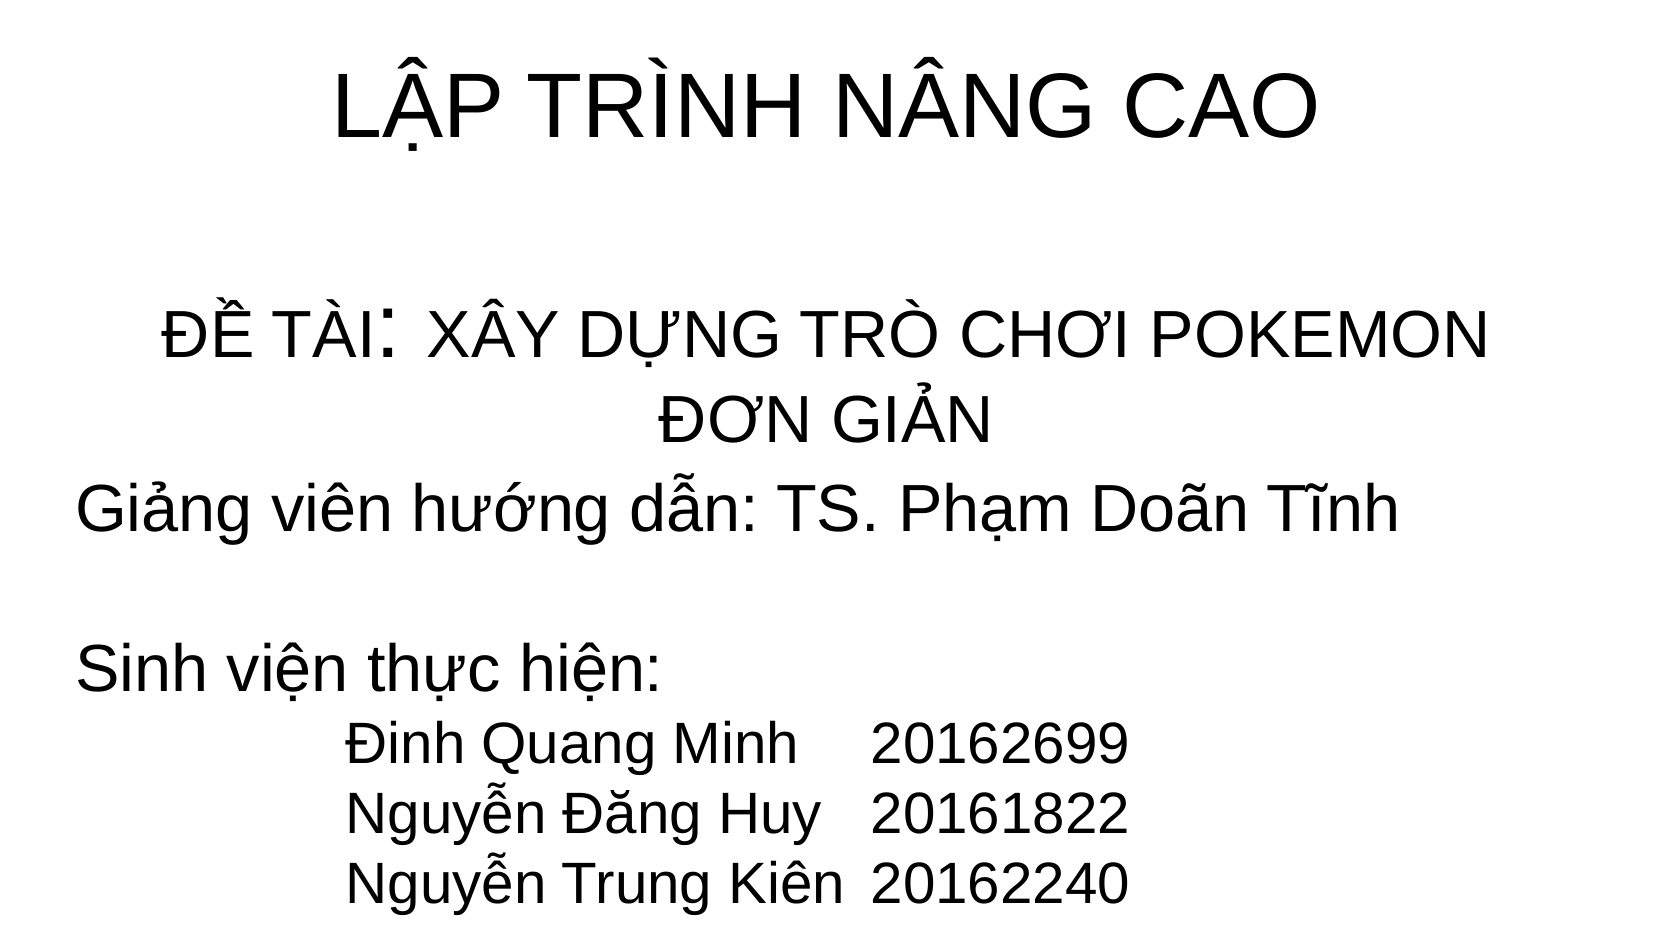

# LẬP TRÌNH NÂNG CAO ĐỀ TÀI: XÂY DỰNG TRÒ CHƠI POKEMON ĐƠN GIẢN
Giảng viên hướng dẫn: TS. Phạm Doãn Tĩnh
Sinh viện thực hiện:
Đinh Quang Minh	20162699
Nguyễn Đăng Huy	20161822
Nguyễn Trung Kiên	20162240